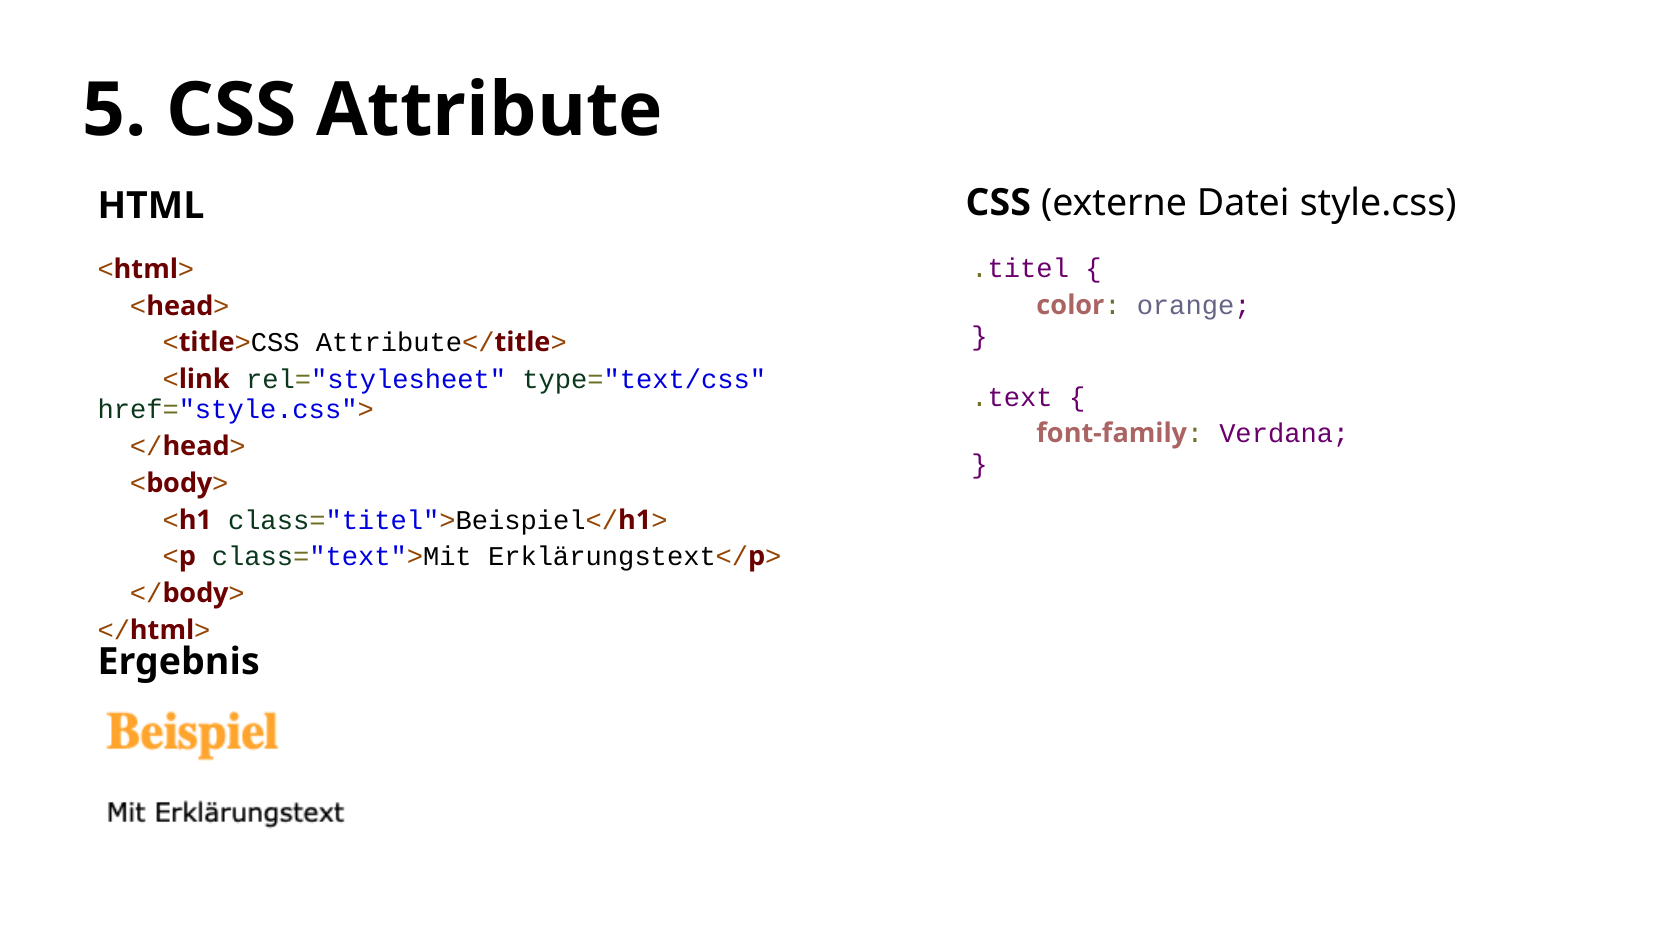

# 5. CSS Attribute
CSS (externe Datei style.css)
HTML
<html>
 <head>
 <title>CSS Attribute</title>
 <link rel="stylesheet" type="text/css" href="style.css">
 </head>
 <body>
 <h1 class="titel">Beispiel</h1>
 <p class="text">Mit Erklärungstext</p>
 </body>
</html>
.titel {
 color: orange;
}
.text {
 font-family: Verdana;
}
Ergebnis